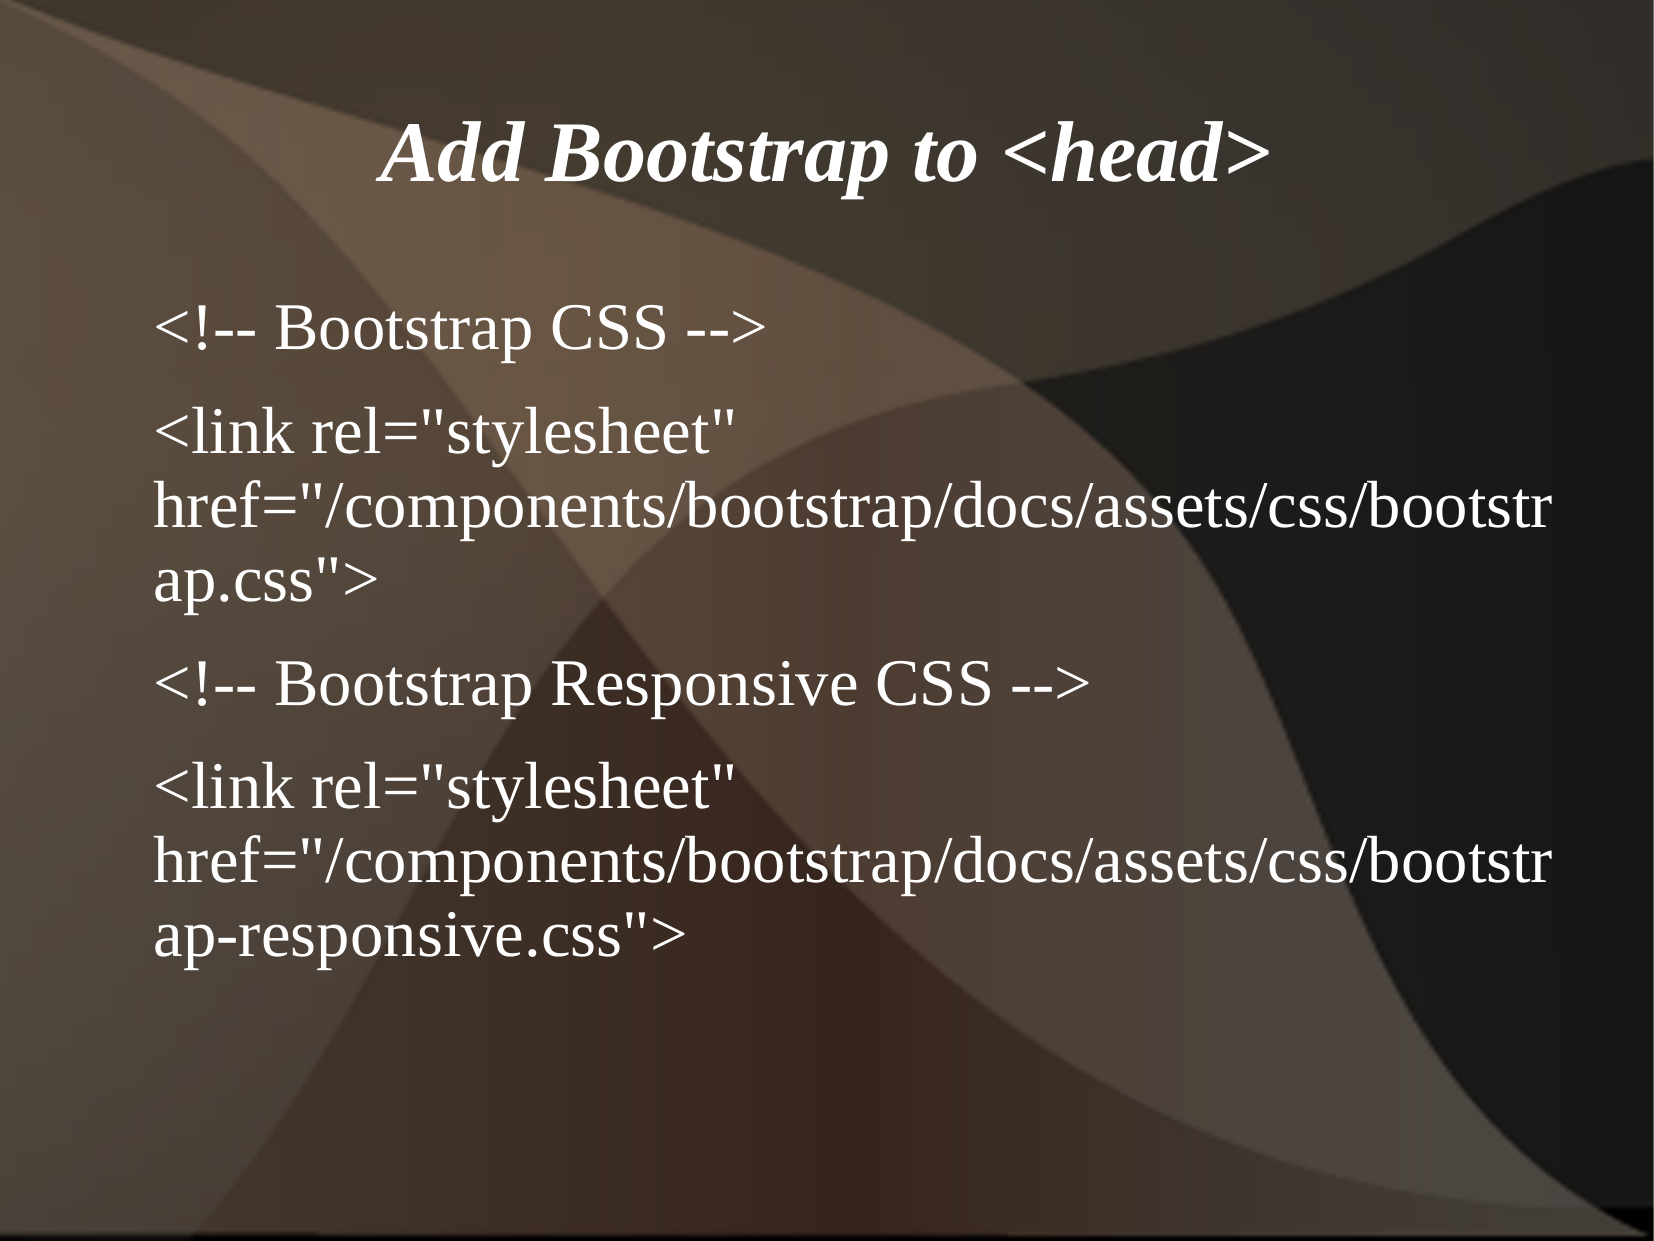

# Add Bootstrap to <head>
<!-- Bootstrap CSS -->
<link rel="stylesheet" href="/components/bootstrap/docs/assets/css/bootstrap.css">
<!-- Bootstrap Responsive CSS -->
<link rel="stylesheet" href="/components/bootstrap/docs/assets/css/bootstrap-responsive.css">